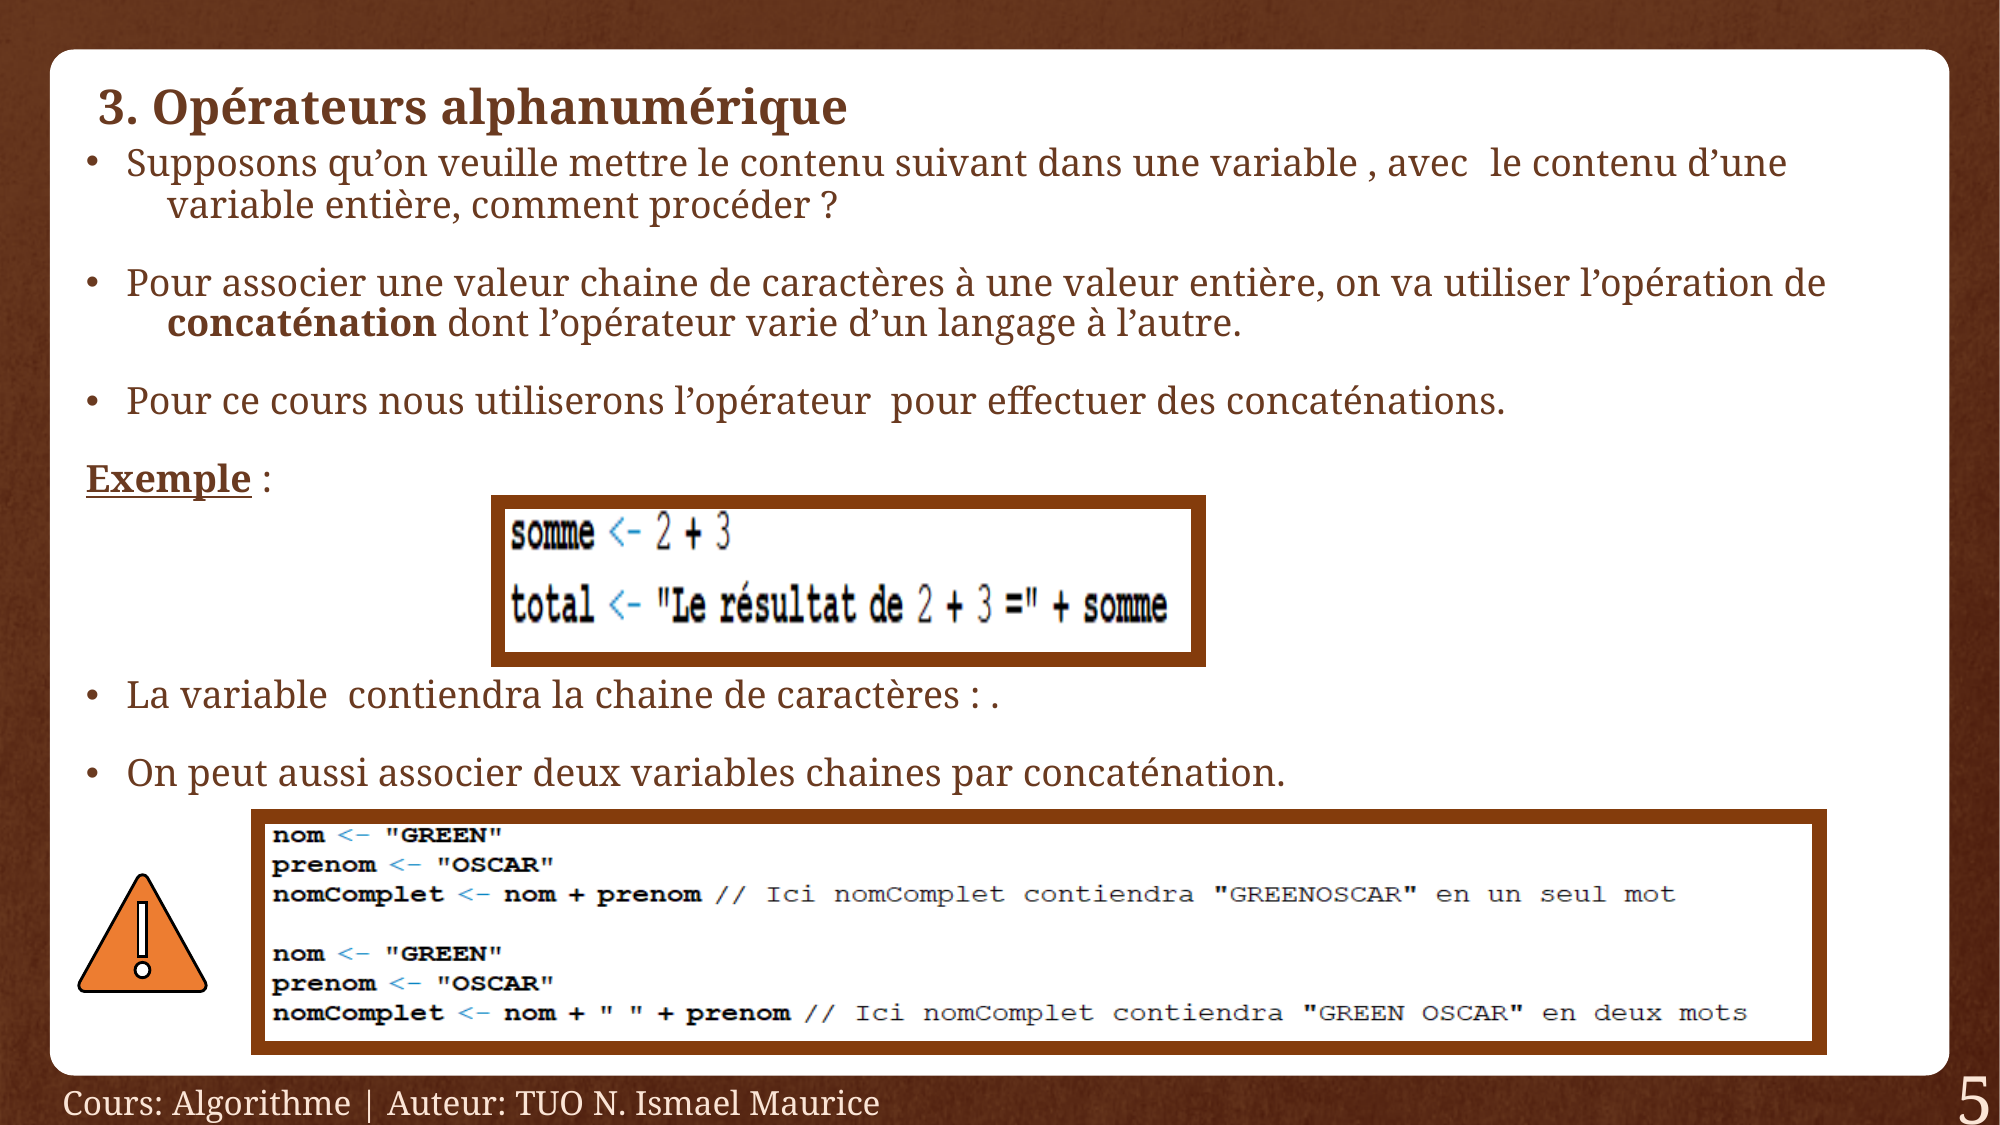

# 3. Opérateurs alphanumérique
Supposons qu’on veuille mettre le contenu suivant dans une variable , avec le contenu d’une variable entière, comment procéder ?
Pour associer une valeur chaine de caractères à une valeur entière, on va utiliser l’opération de concaténation dont l’opérateur varie d’un langage à l’autre.
Pour ce cours nous utiliserons l’opérateur pour effectuer des concaténations.
Exemple :
La variable contiendra la chaine de caractères : .
On peut aussi associer deux variables chaines par concaténation.
Cours: Algorithme | Auteur: TUO N. Ismael Maurice